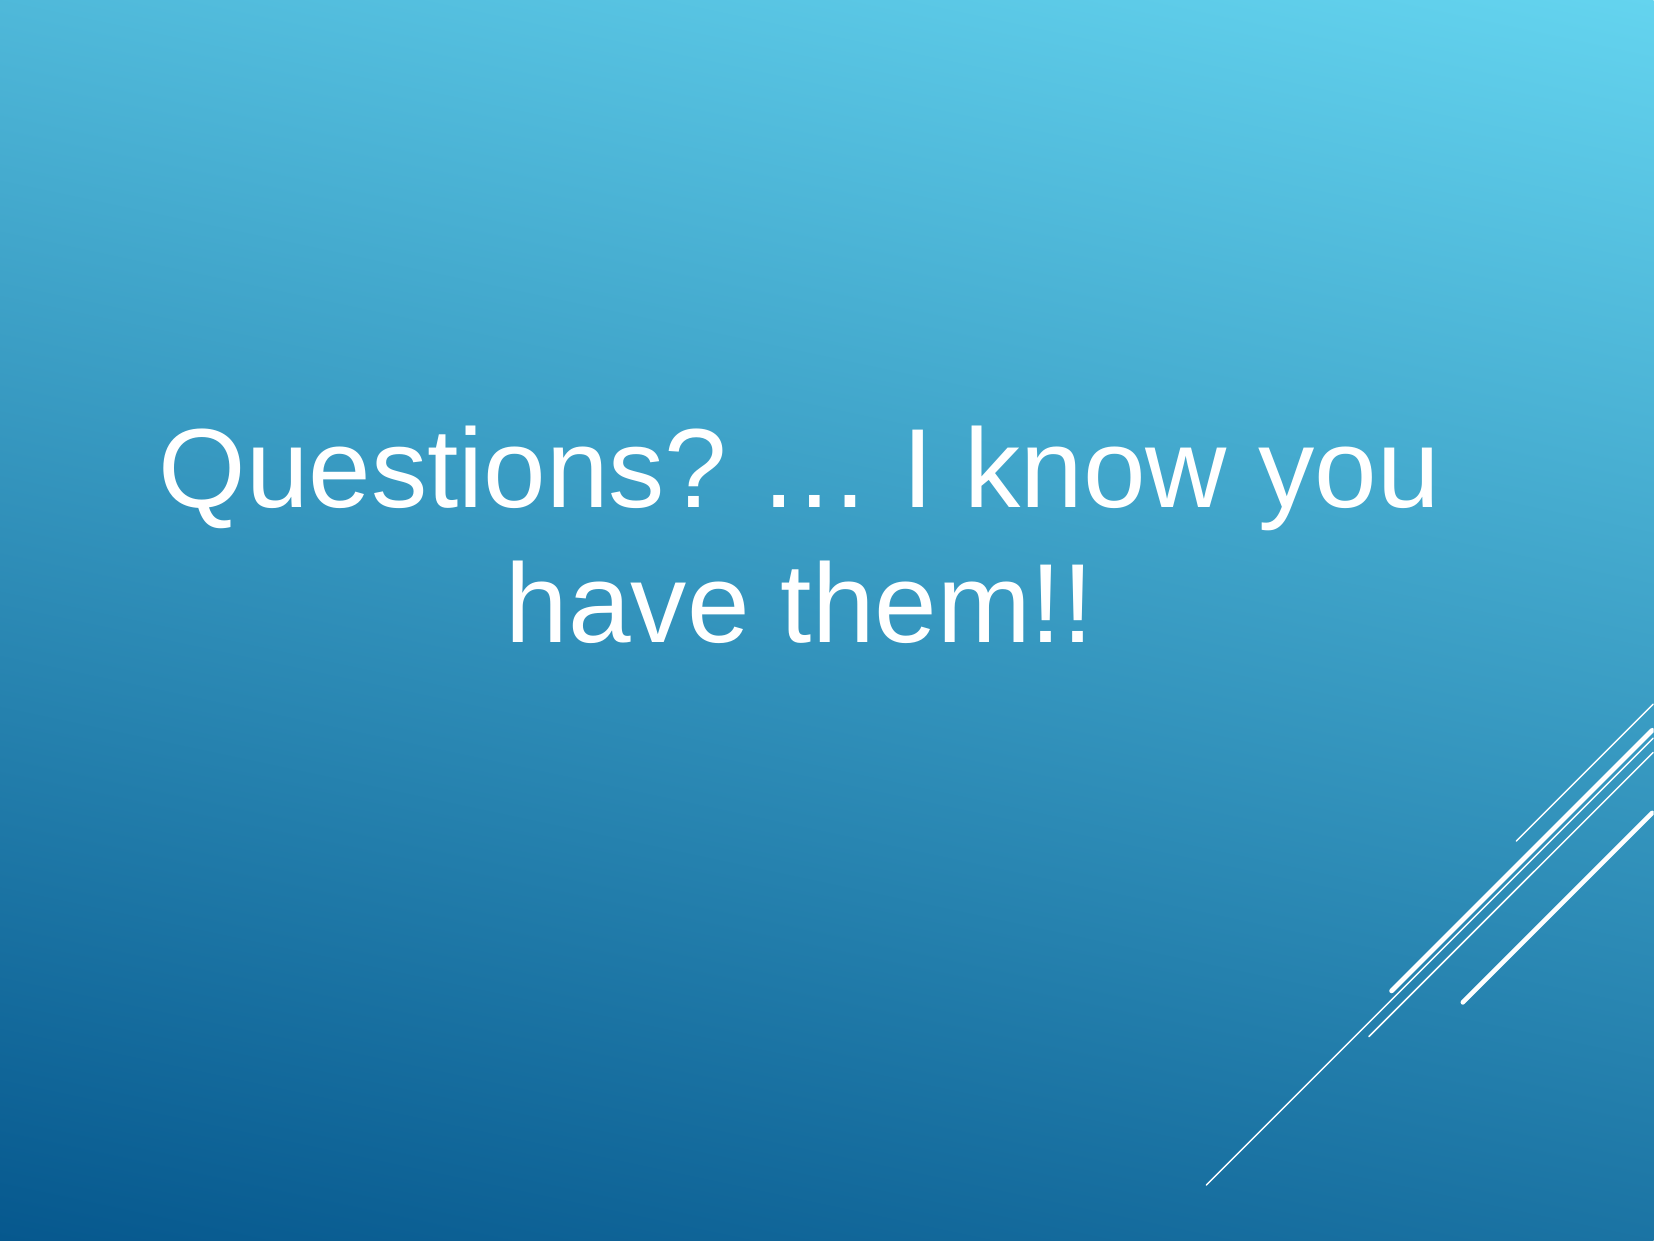

Questions? … I know you have them!!